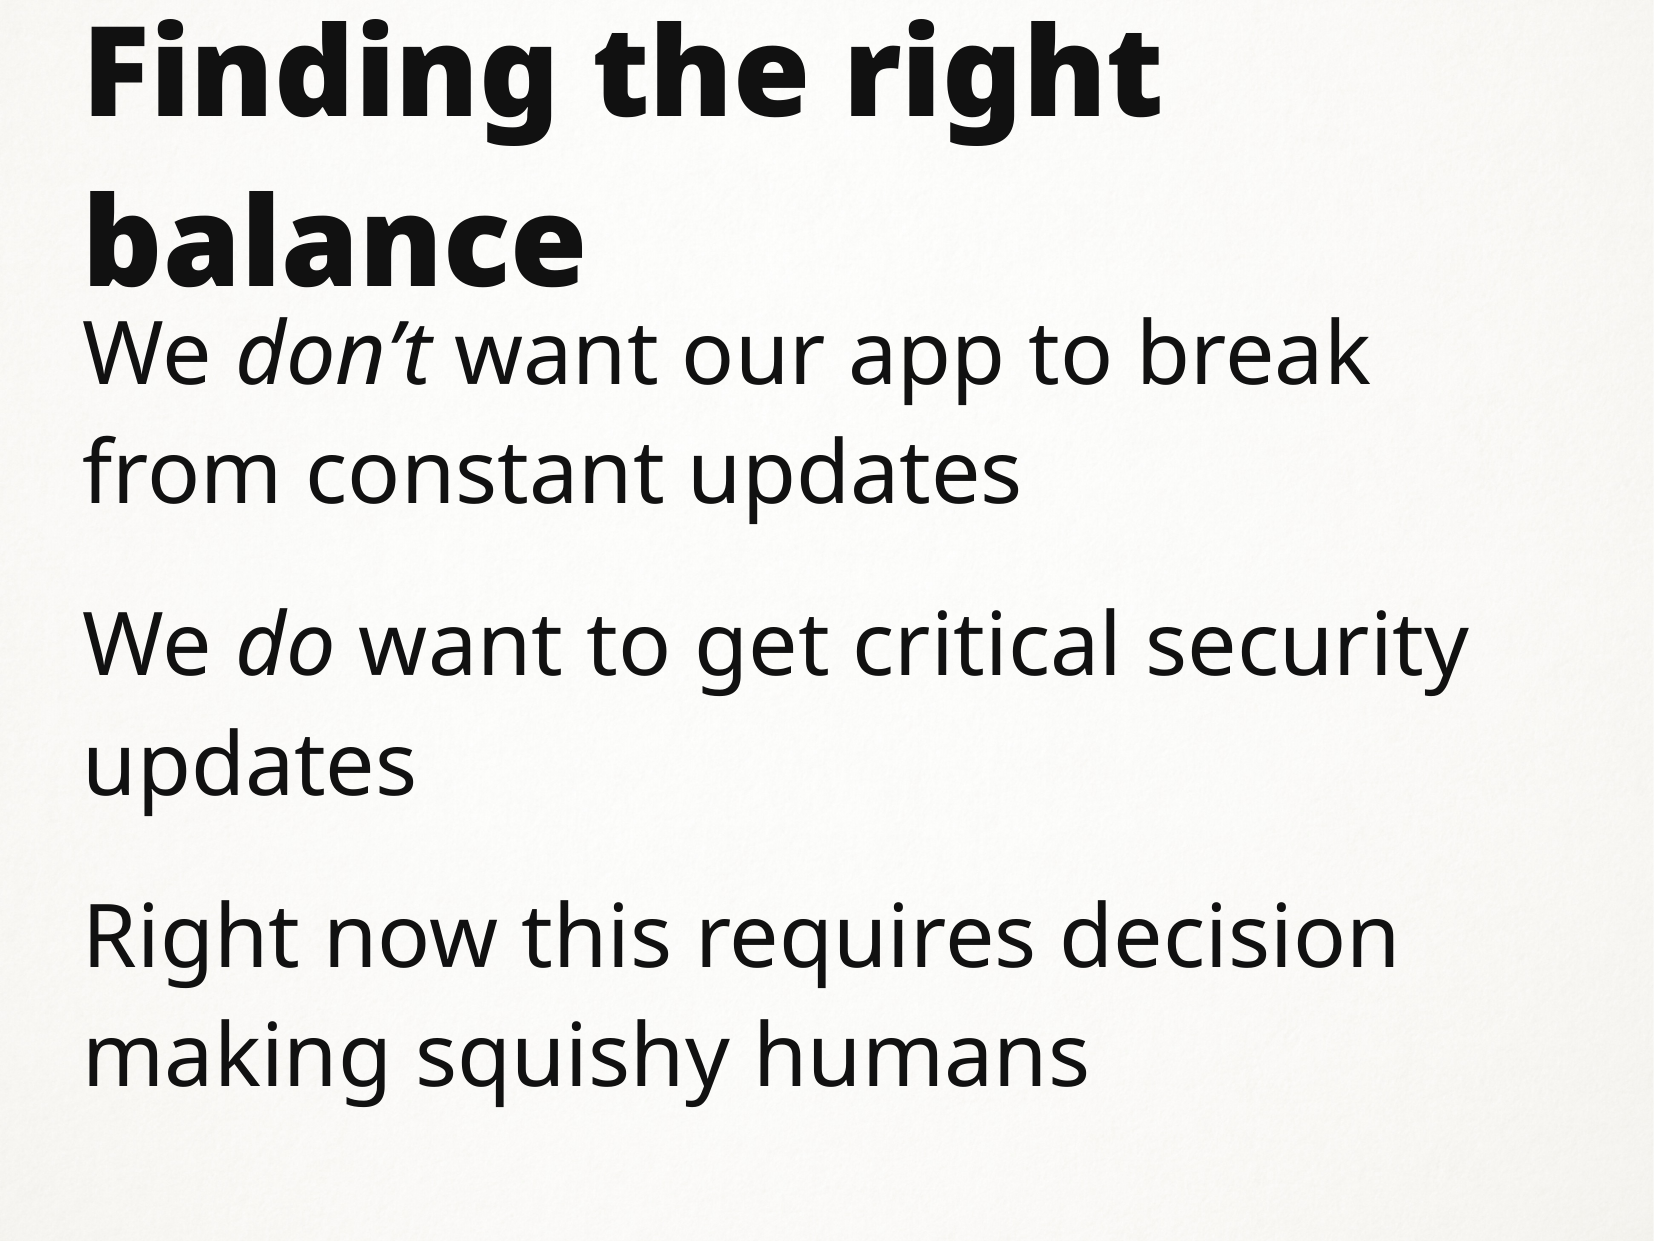

# Finding the right balance
We don’t want our app to break from constant updates
We do want to get critical security updates
Right now this requires decision making squishy humans